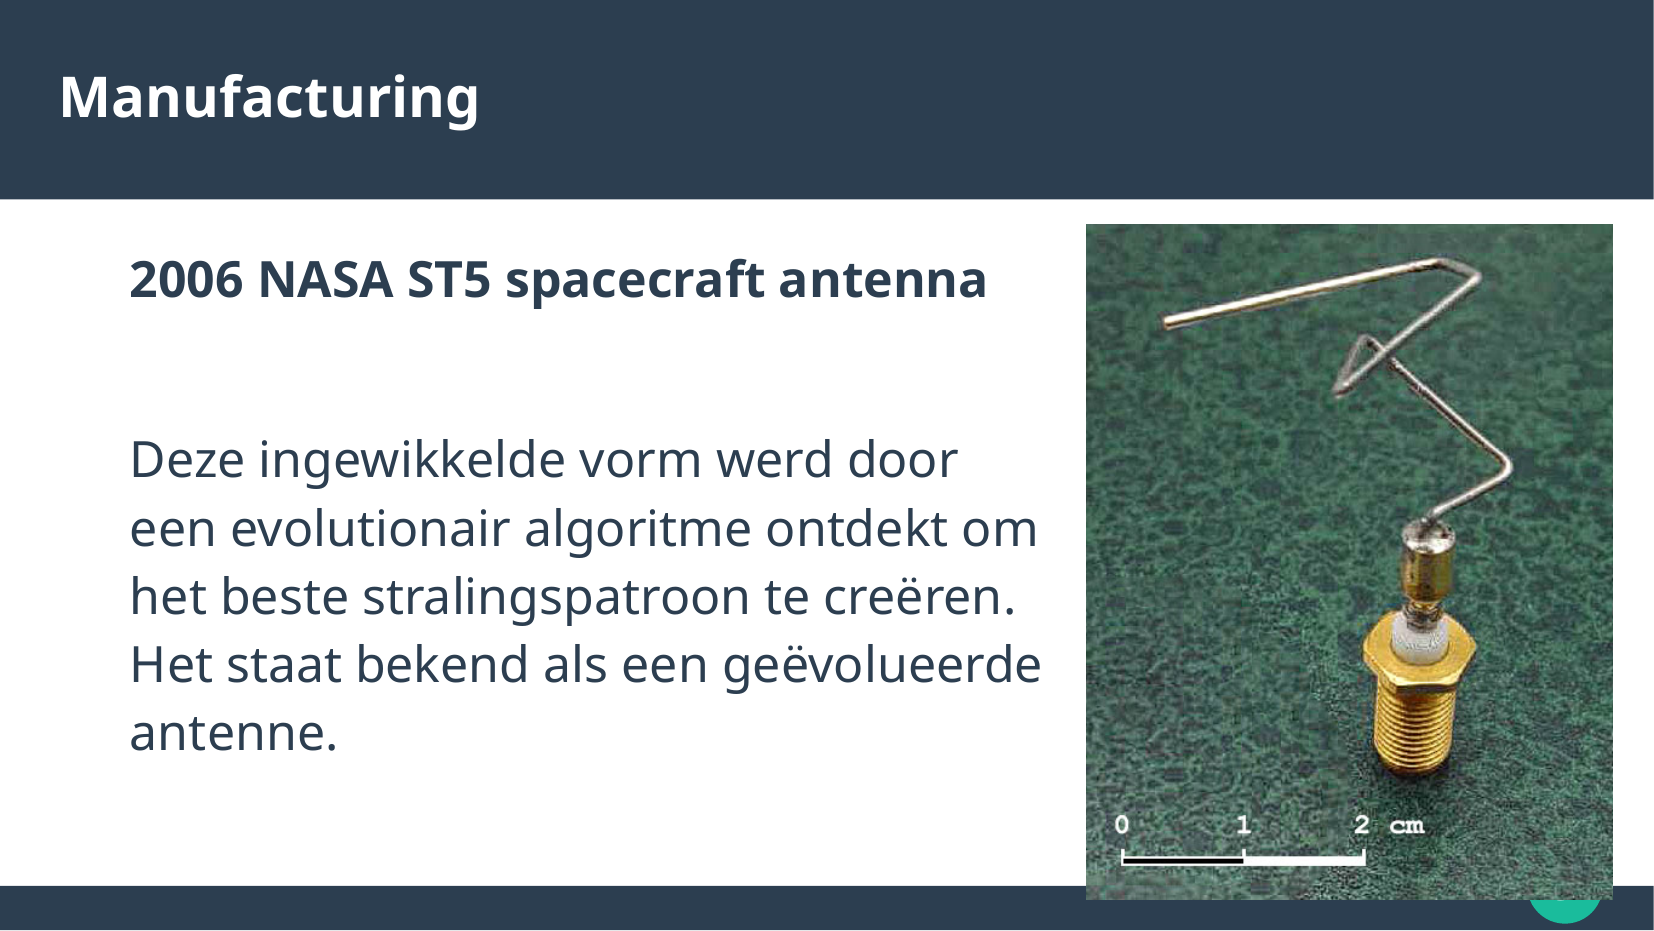

# Manufacturing
2006 NASA ST5 spacecraft antenna
Deze ingewikkelde vorm werd door een evolutionair algoritme ontdekt om het beste stralingspatroon te creëren. Het staat bekend als een geëvolueerde antenne.